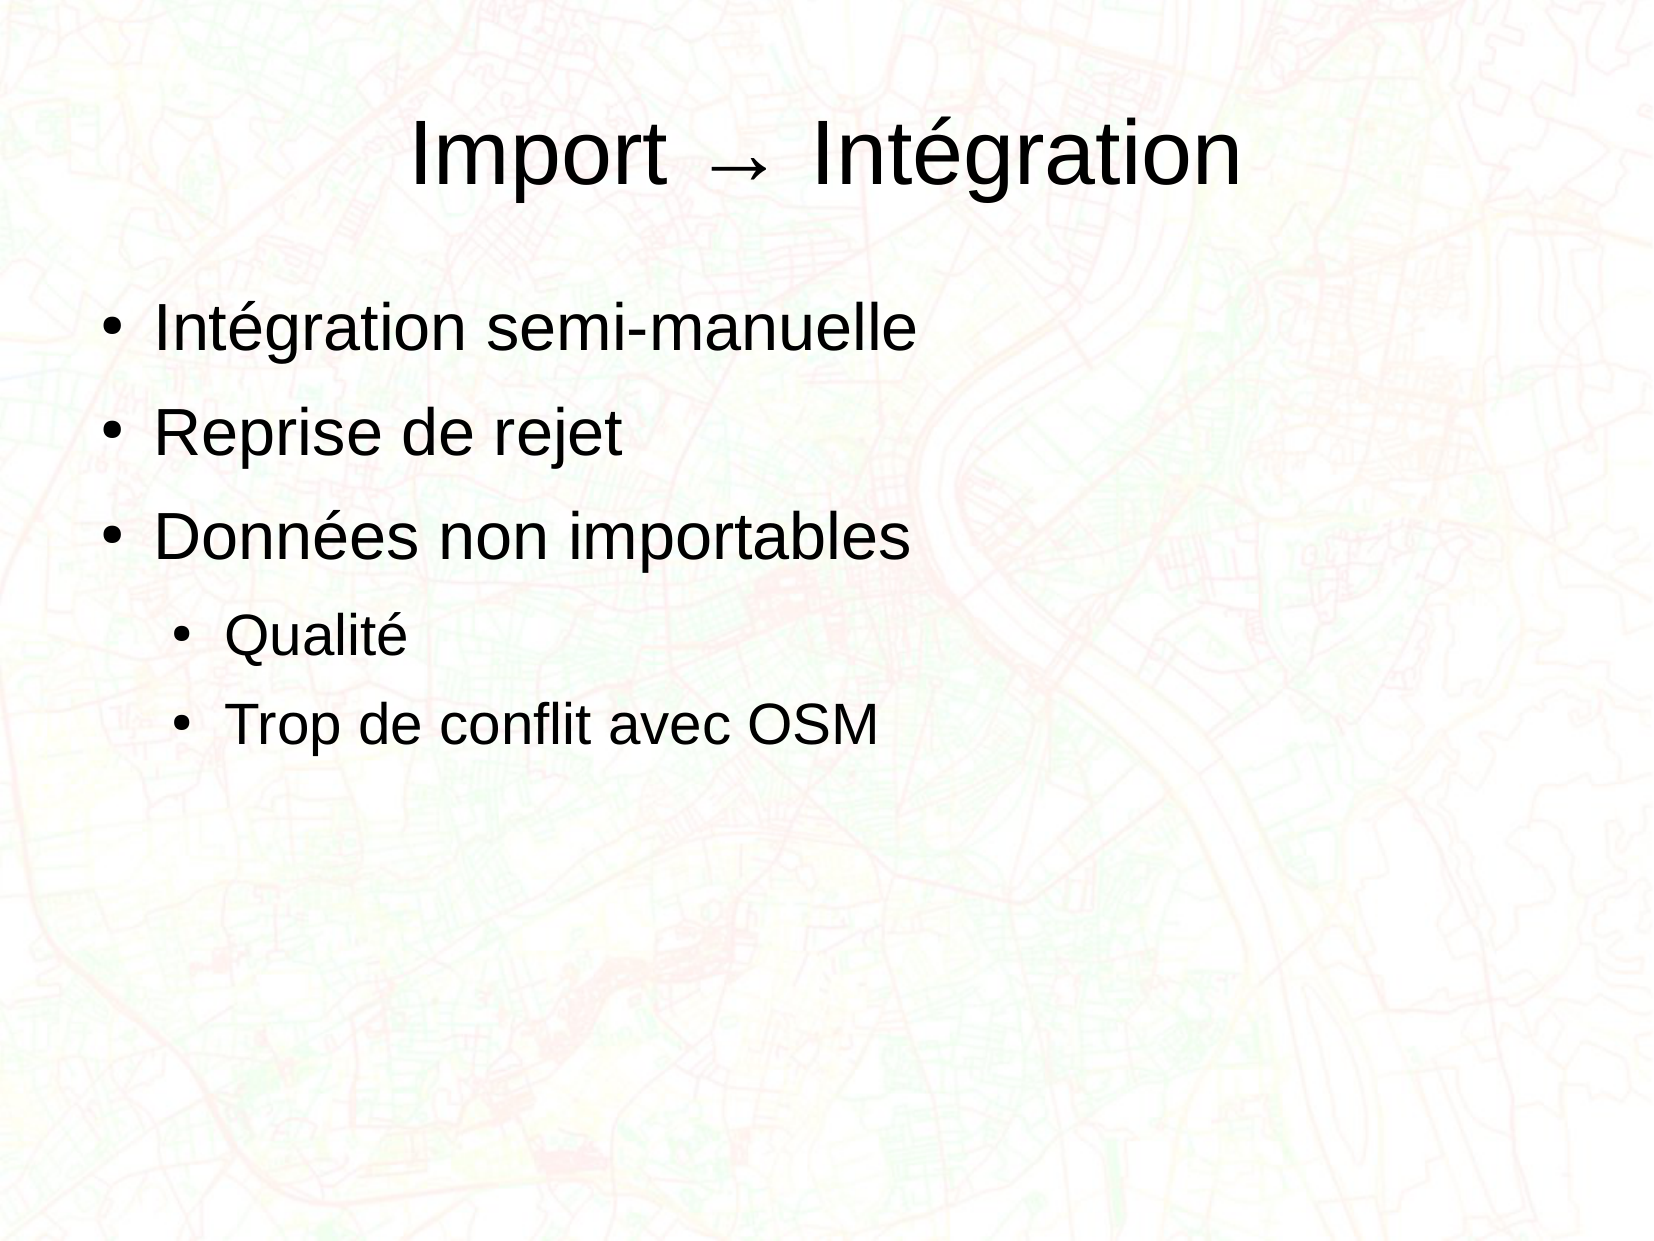

# Import → Intégration
Intégration semi-manuelle
Reprise de rejet
Données non importables
Qualité
Trop de conflit avec OSM